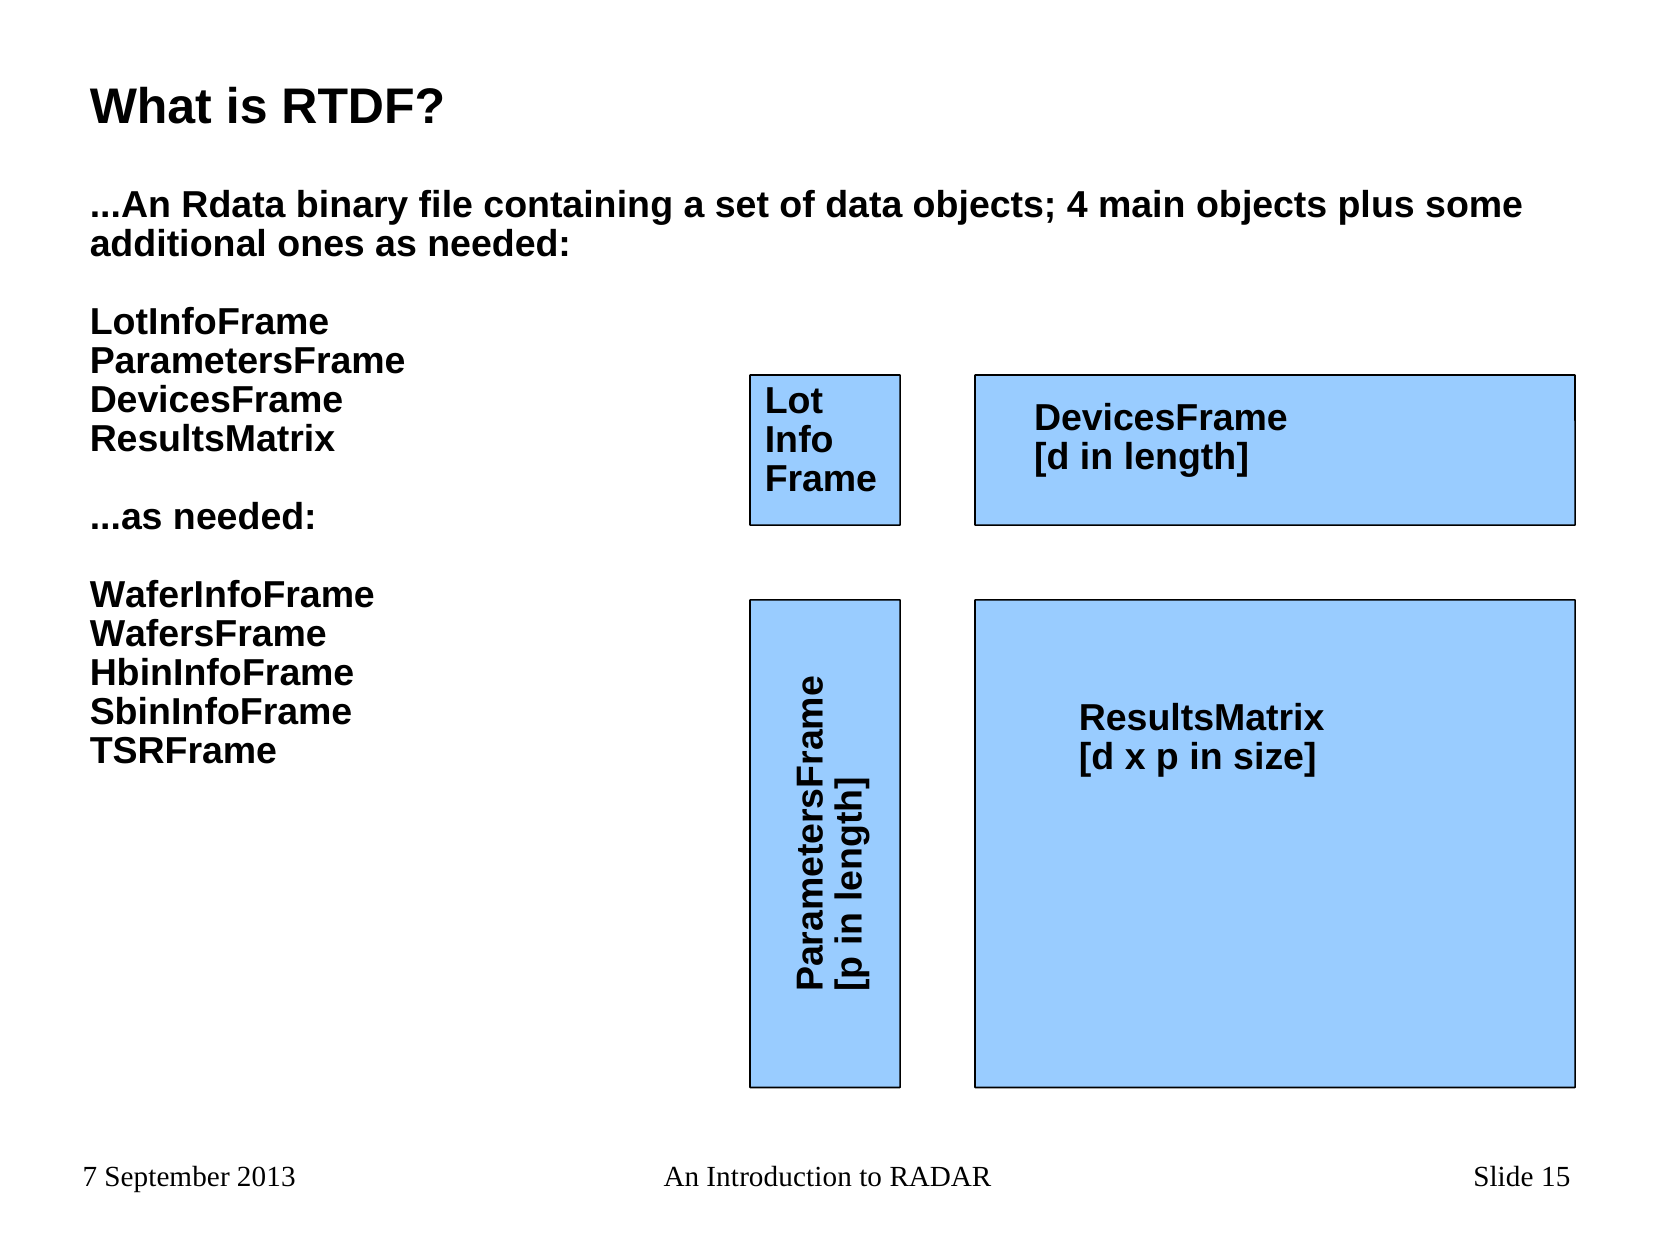

What is RTDF?
...An Rdata binary file containing a set of data objects; 4 main objects plus some additional ones as needed:
LotInfoFrame
ParametersFrame
DevicesFrame
ResultsMatrix
...as needed:
WaferInfoFrame
WafersFrame
HbinInfoFrame
SbinInfoFrame
TSRFrame
Lot
Info
Frame
DevicesFrame
[d in length]
ResultsMatrix
[d x p in size]
ParametersFrame
[p in length]
15